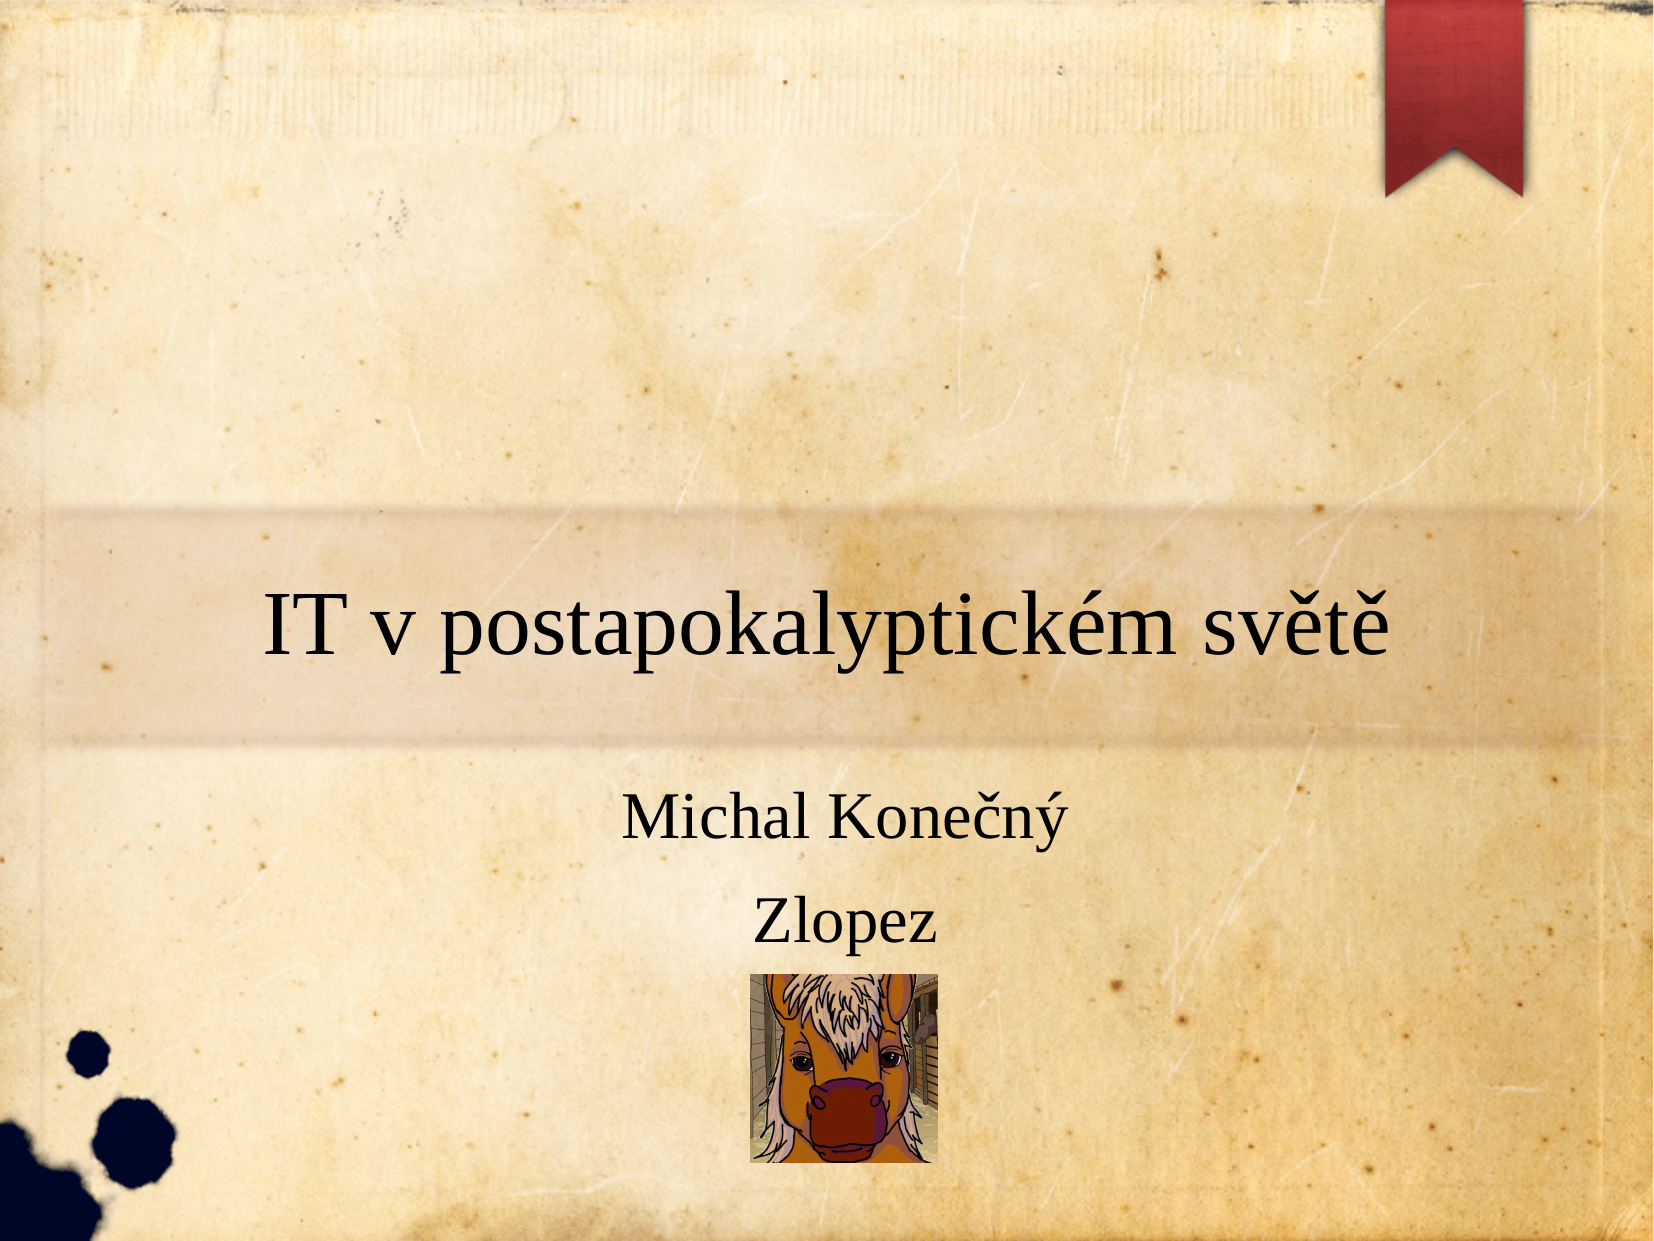

# IT v postapokalyptickém světě
Michal Konečný
Zlopez